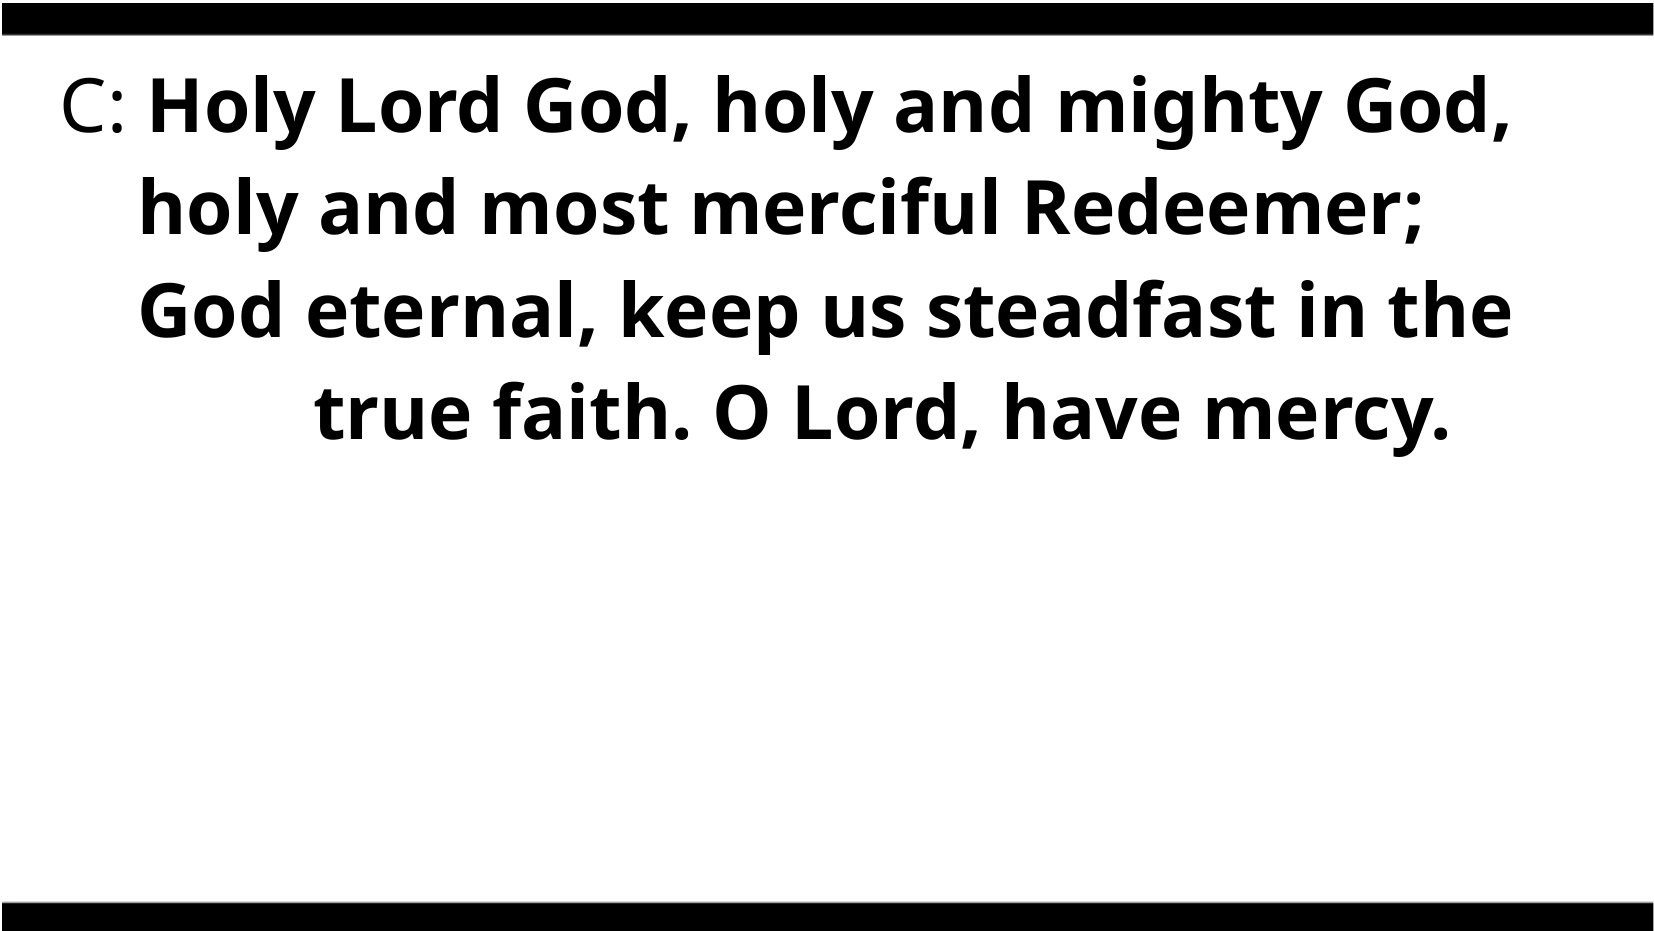

C:	 Holy Lord God, holy and mighty God,
 holy and most merciful Redeemer;
 God eternal, keep us steadfast in the
 true faith. O Lord, have mercy.